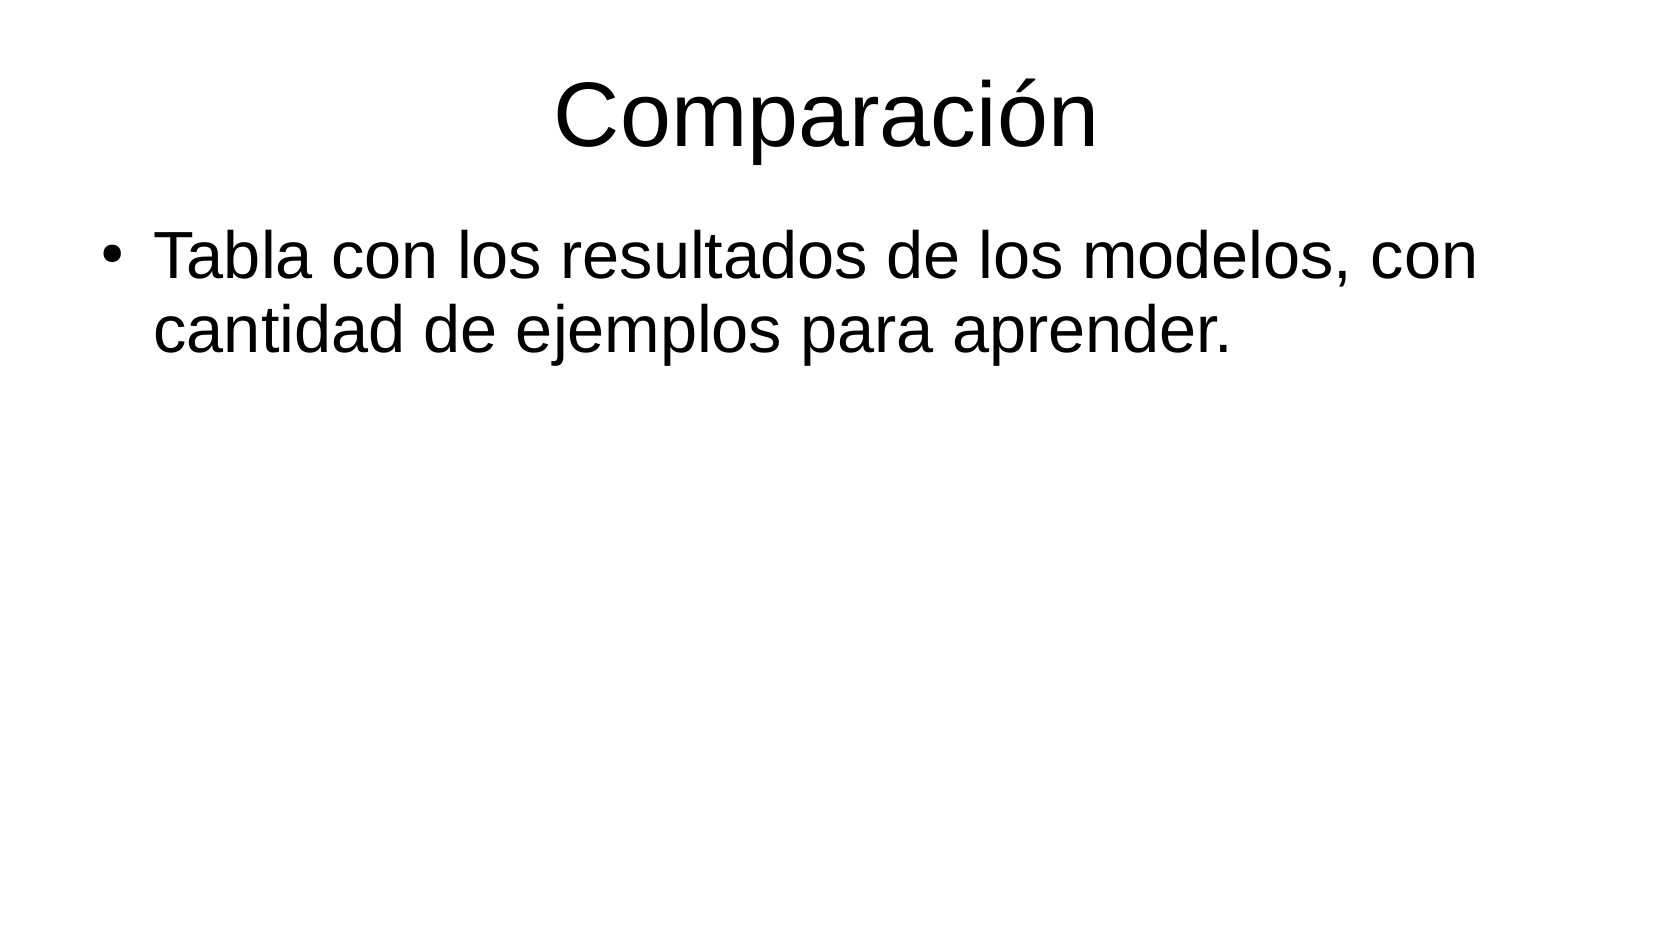

# Comparación
Tabla con los resultados de los modelos, con cantidad de ejemplos para aprender.